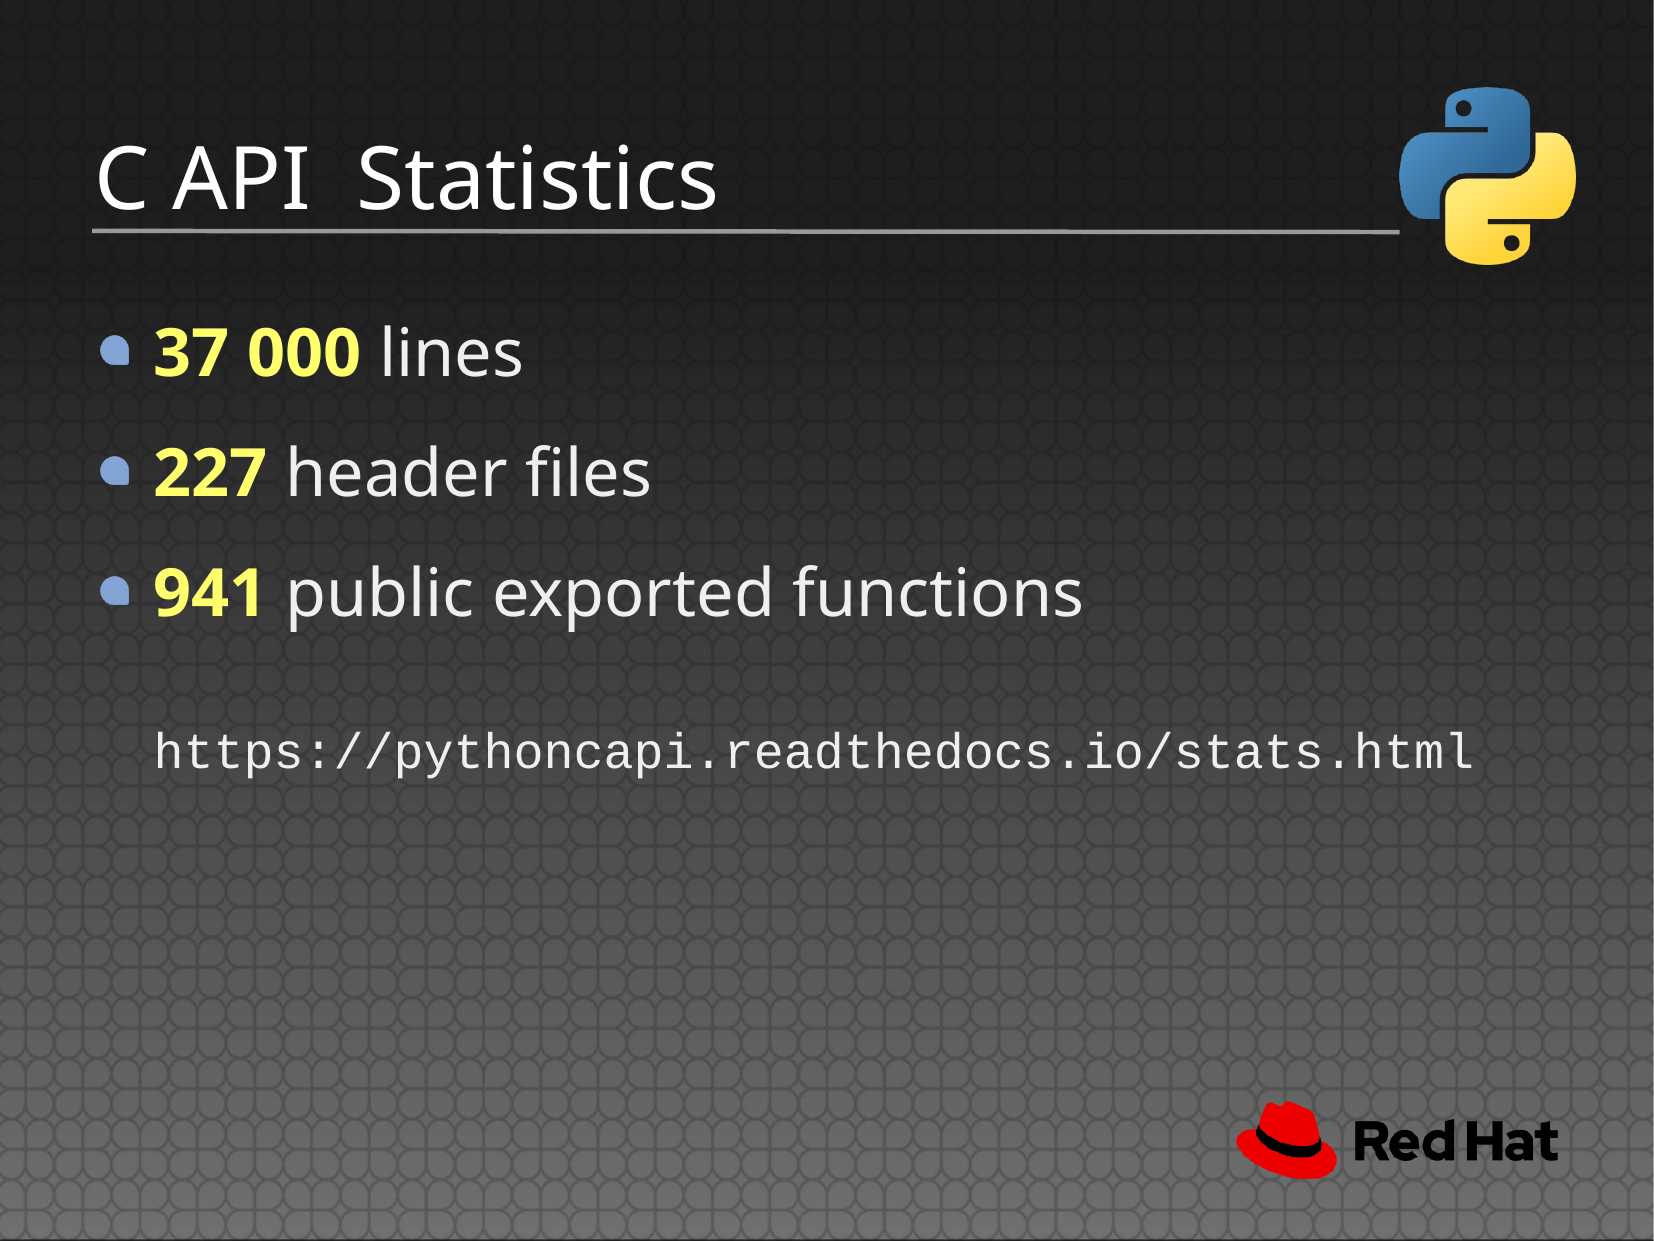

C API Statistics
# 37 000 lines
227 header files
941 public exported functions
https://pythoncapi.readthedocs.io/stats.html